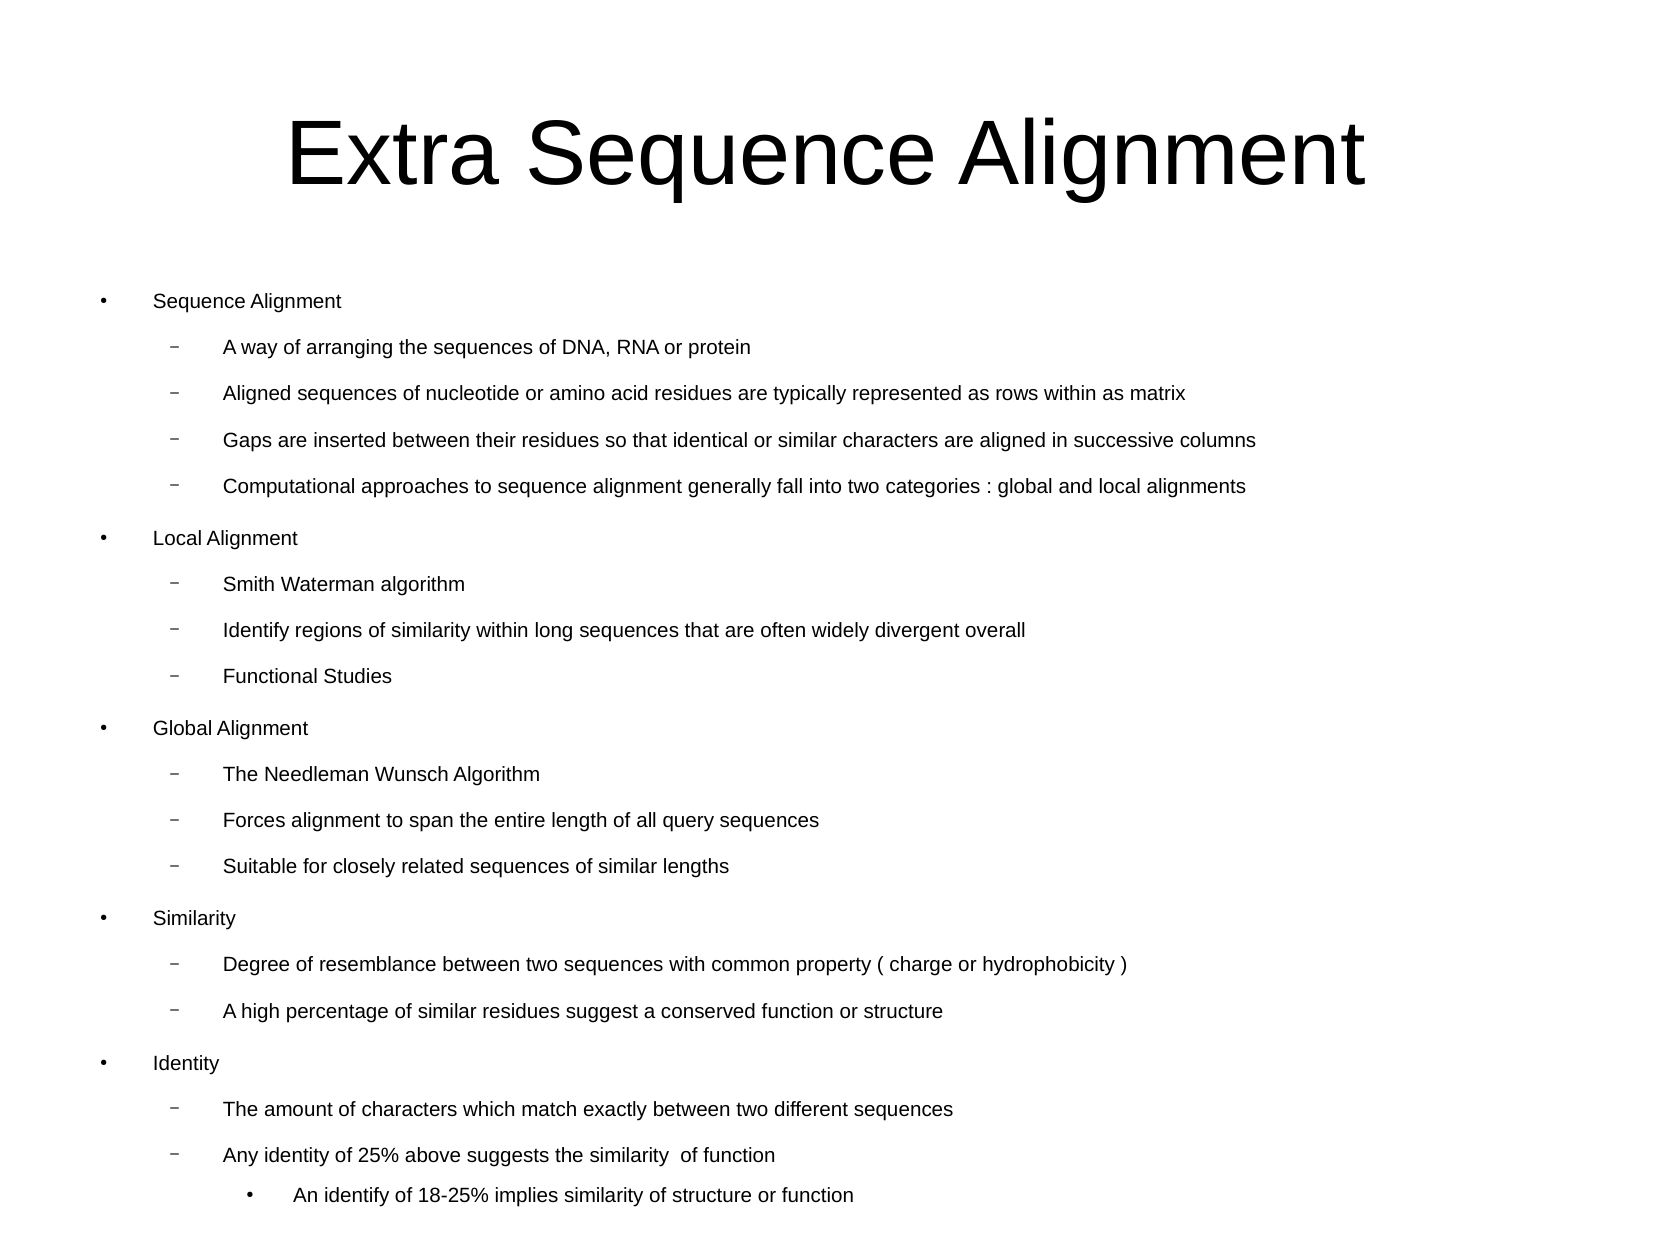

# Extra Sequence Alignment
Sequence Alignment
A way of arranging the sequences of DNA, RNA or protein
Aligned sequences of nucleotide or amino acid residues are typically represented as rows within as matrix
Gaps are inserted between their residues so that identical or similar characters are aligned in successive columns
Computational approaches to sequence alignment generally fall into two categories : global and local alignments
Local Alignment
Smith Waterman algorithm
Identify regions of similarity within long sequences that are often widely divergent overall
Functional Studies
Global Alignment
The Needleman Wunsch Algorithm
Forces alignment to span the entire length of all query sequences
Suitable for closely related sequences of similar lengths
Similarity
Degree of resemblance between two sequences with common property ( charge or hydrophobicity )
A high percentage of similar residues suggest a conserved function or structure
Identity
The amount of characters which match exactly between two different sequences
Any identity of 25% above suggests the similarity of function
An identify of 18-25% implies similarity of structure or function